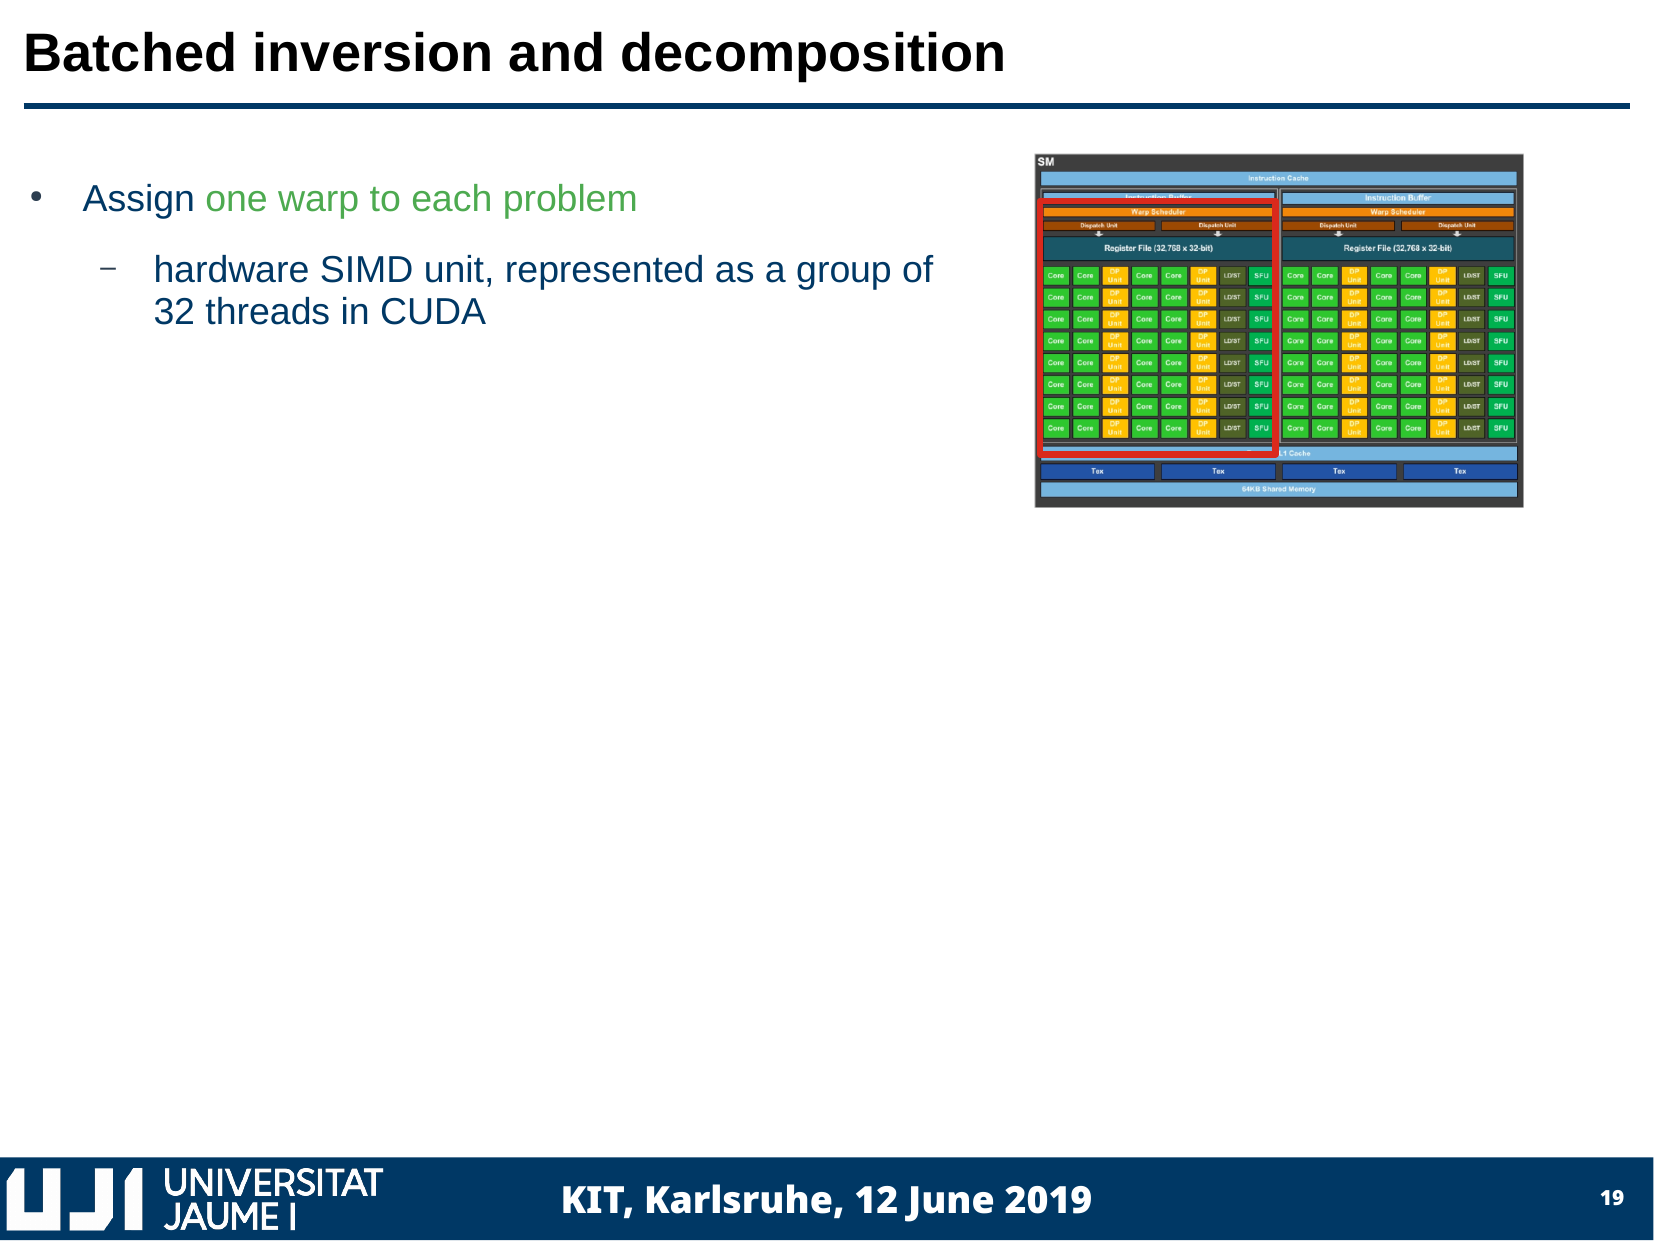

# Batched inversion and decomposition
Assign one warp to each problem
hardware SIMD unit, represented as a group of 32 threads in CUDA
KIT, Karlsruhe, 12 June 2019
19